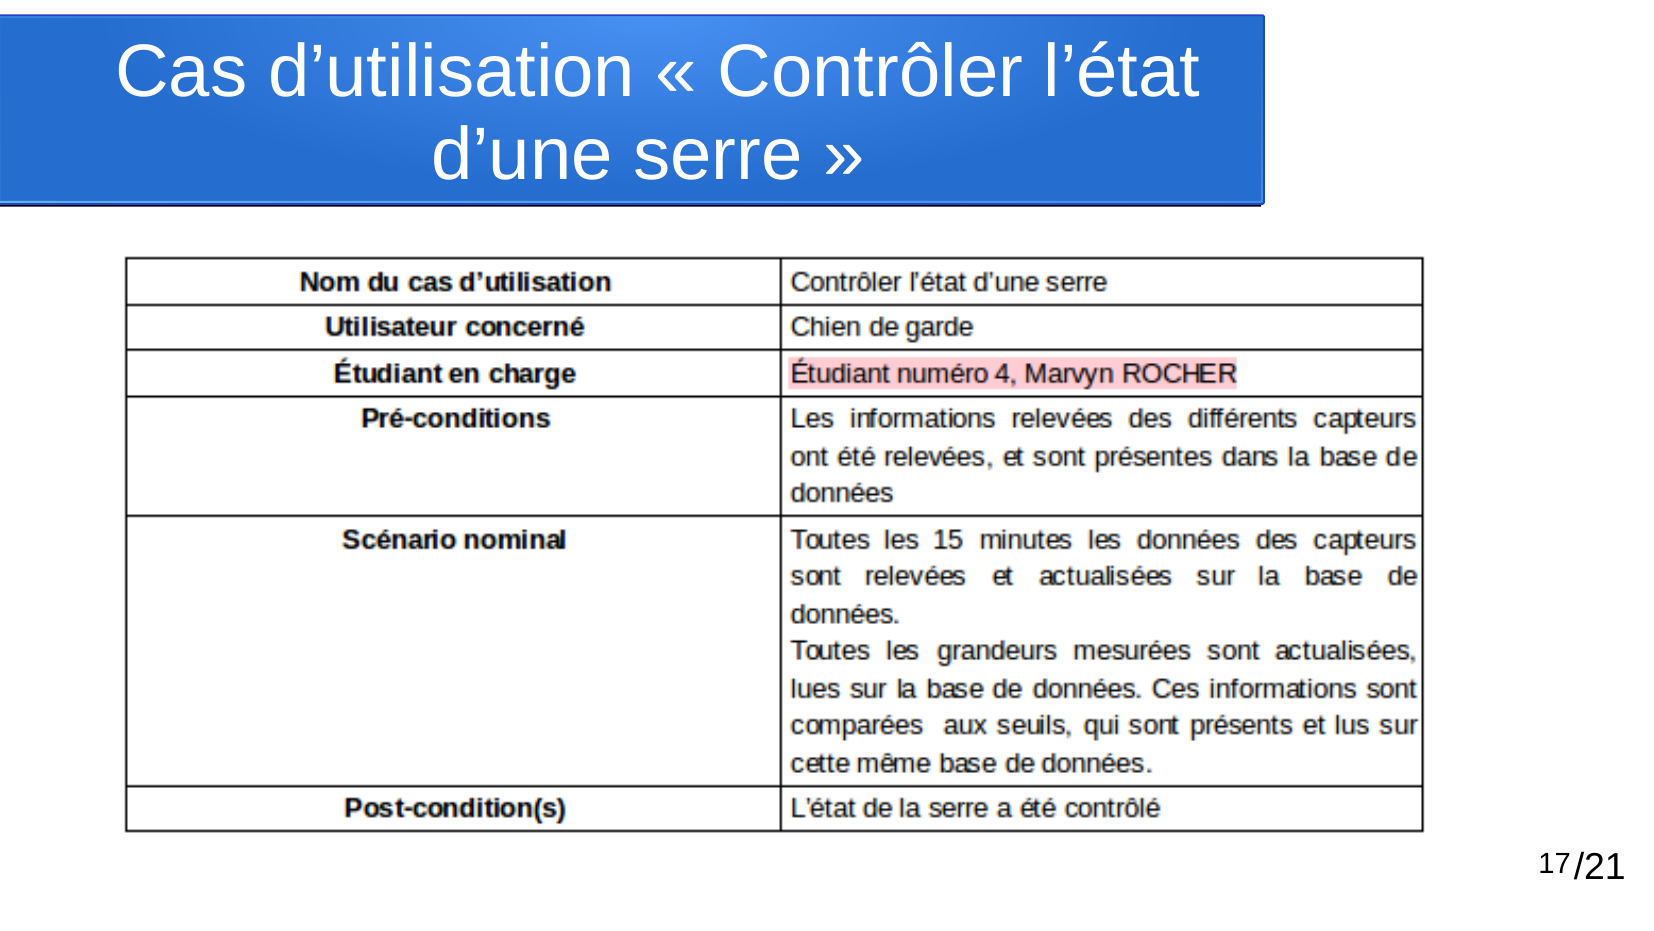

# Cas d’utilisation « Contrôler l’état d’une serre »
/21
17